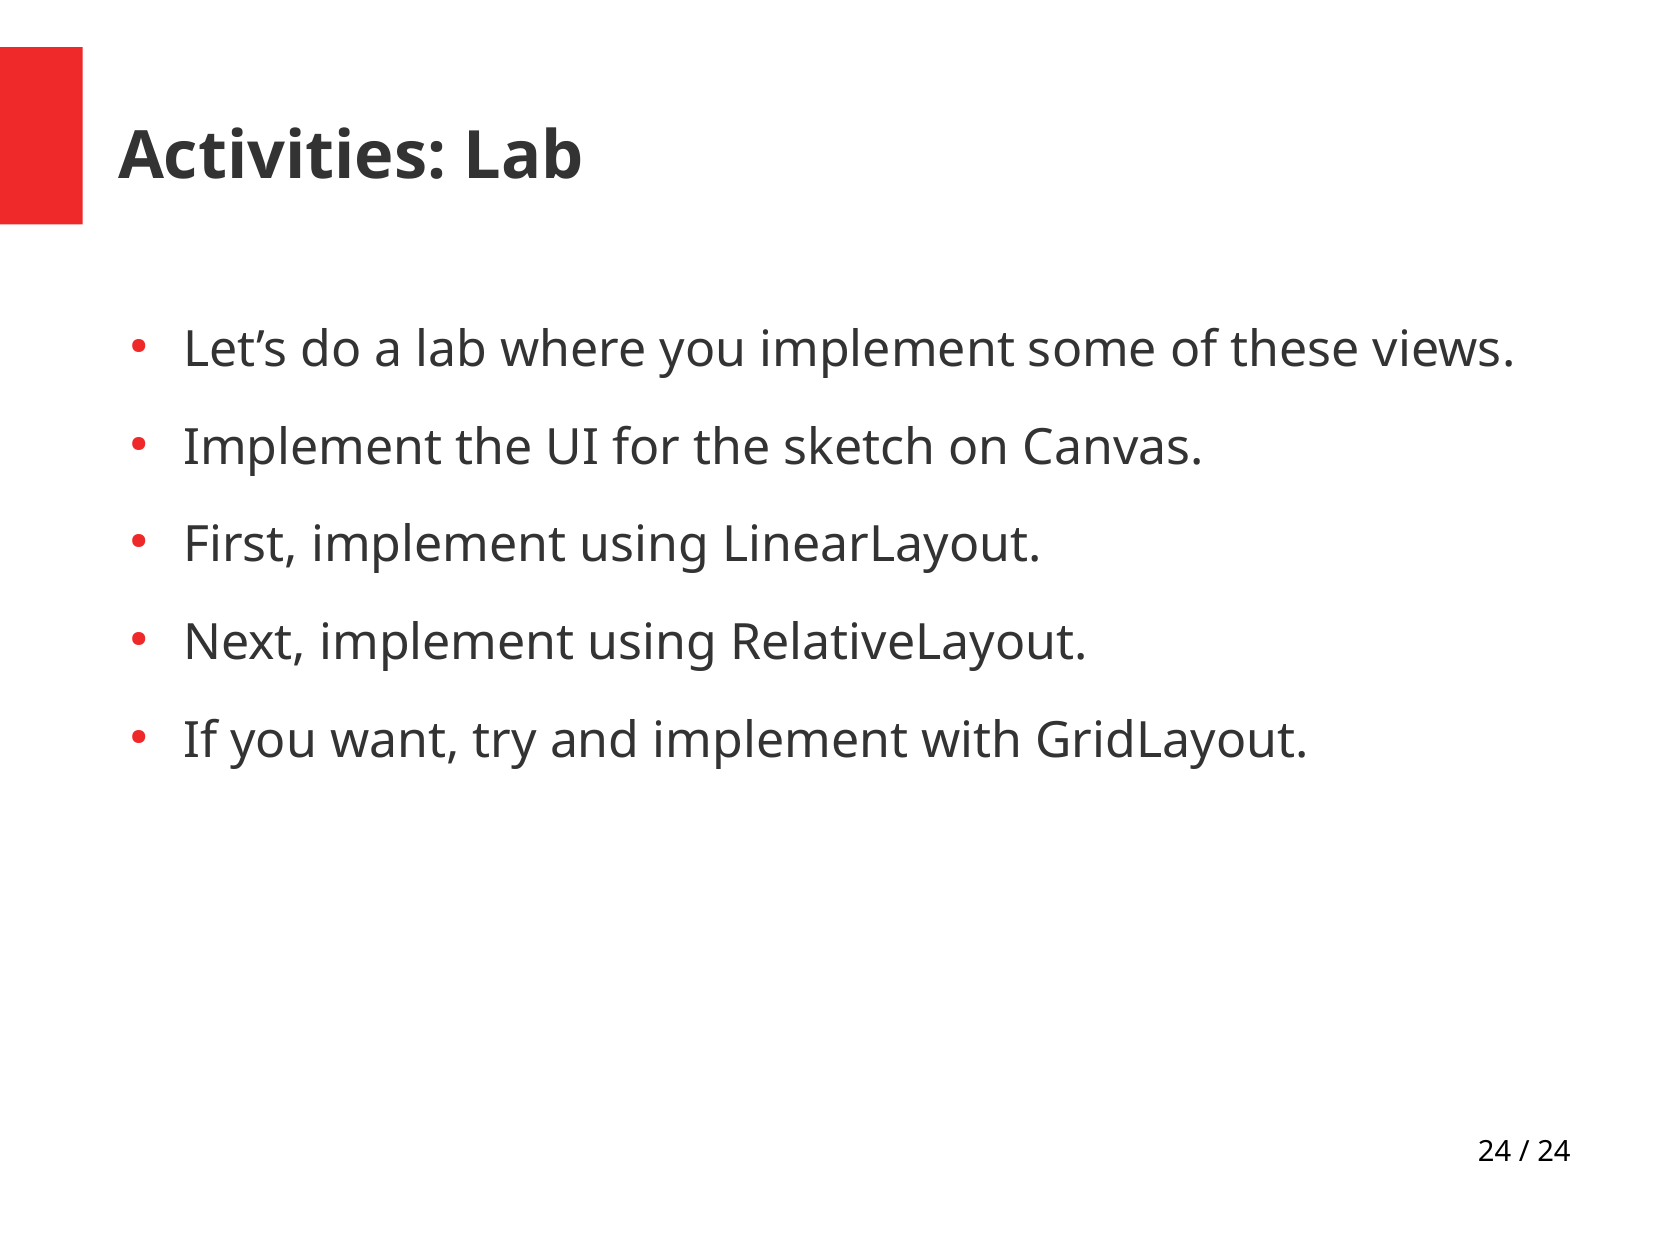

# Activities: Lab
Let’s do a lab where you implement some of these views.
Implement the UI for the sketch on Canvas.
First, implement using LinearLayout.
Next, implement using RelativeLayout.
If you want, try and implement with GridLayout.
24